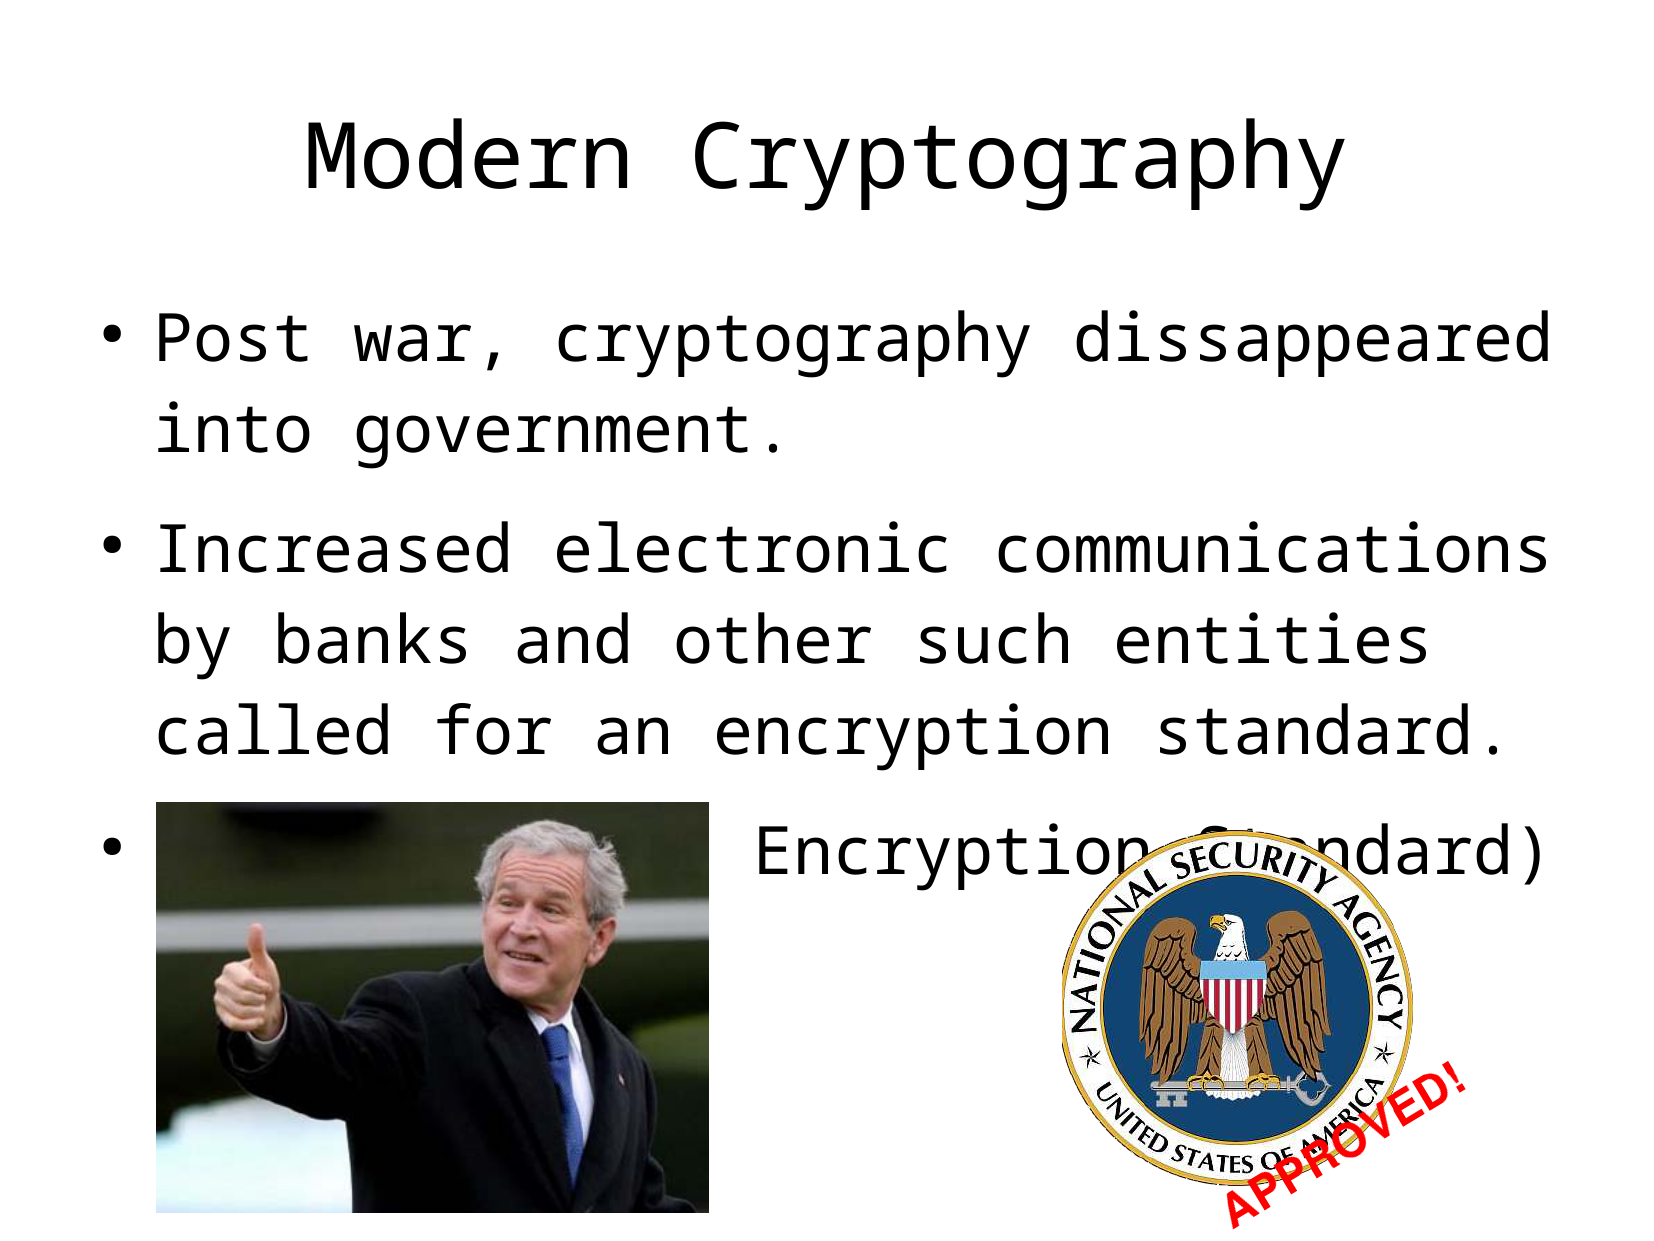

# Modern Cryptography
Post war, cryptography dissappeared into government.
Increased electronic communications by banks and other such entities called for an encryption standard.
Enter DES(Data Encryption Standard)